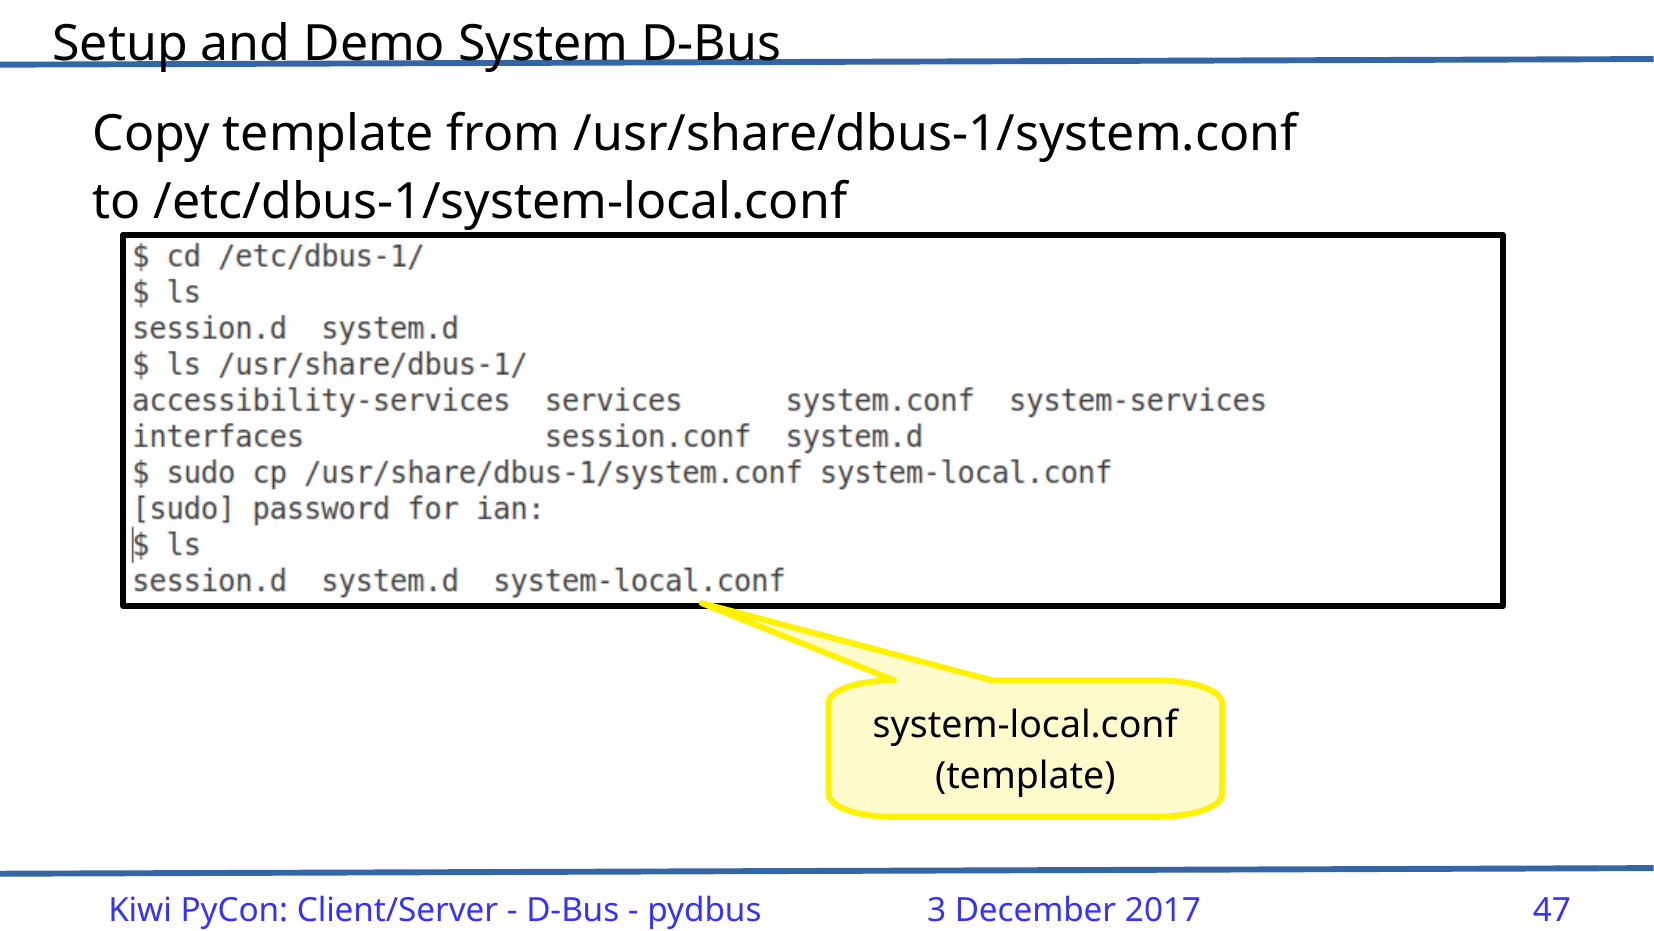

Setup and Demo System D-Bus
Copy template from /usr/share/dbus-1/system.conf
to /etc/dbus-1/system-local.conf
system-local.conf (template)
Kiwi PyCon: Client/Server - D-Bus - pydbus
3 December 2017
47